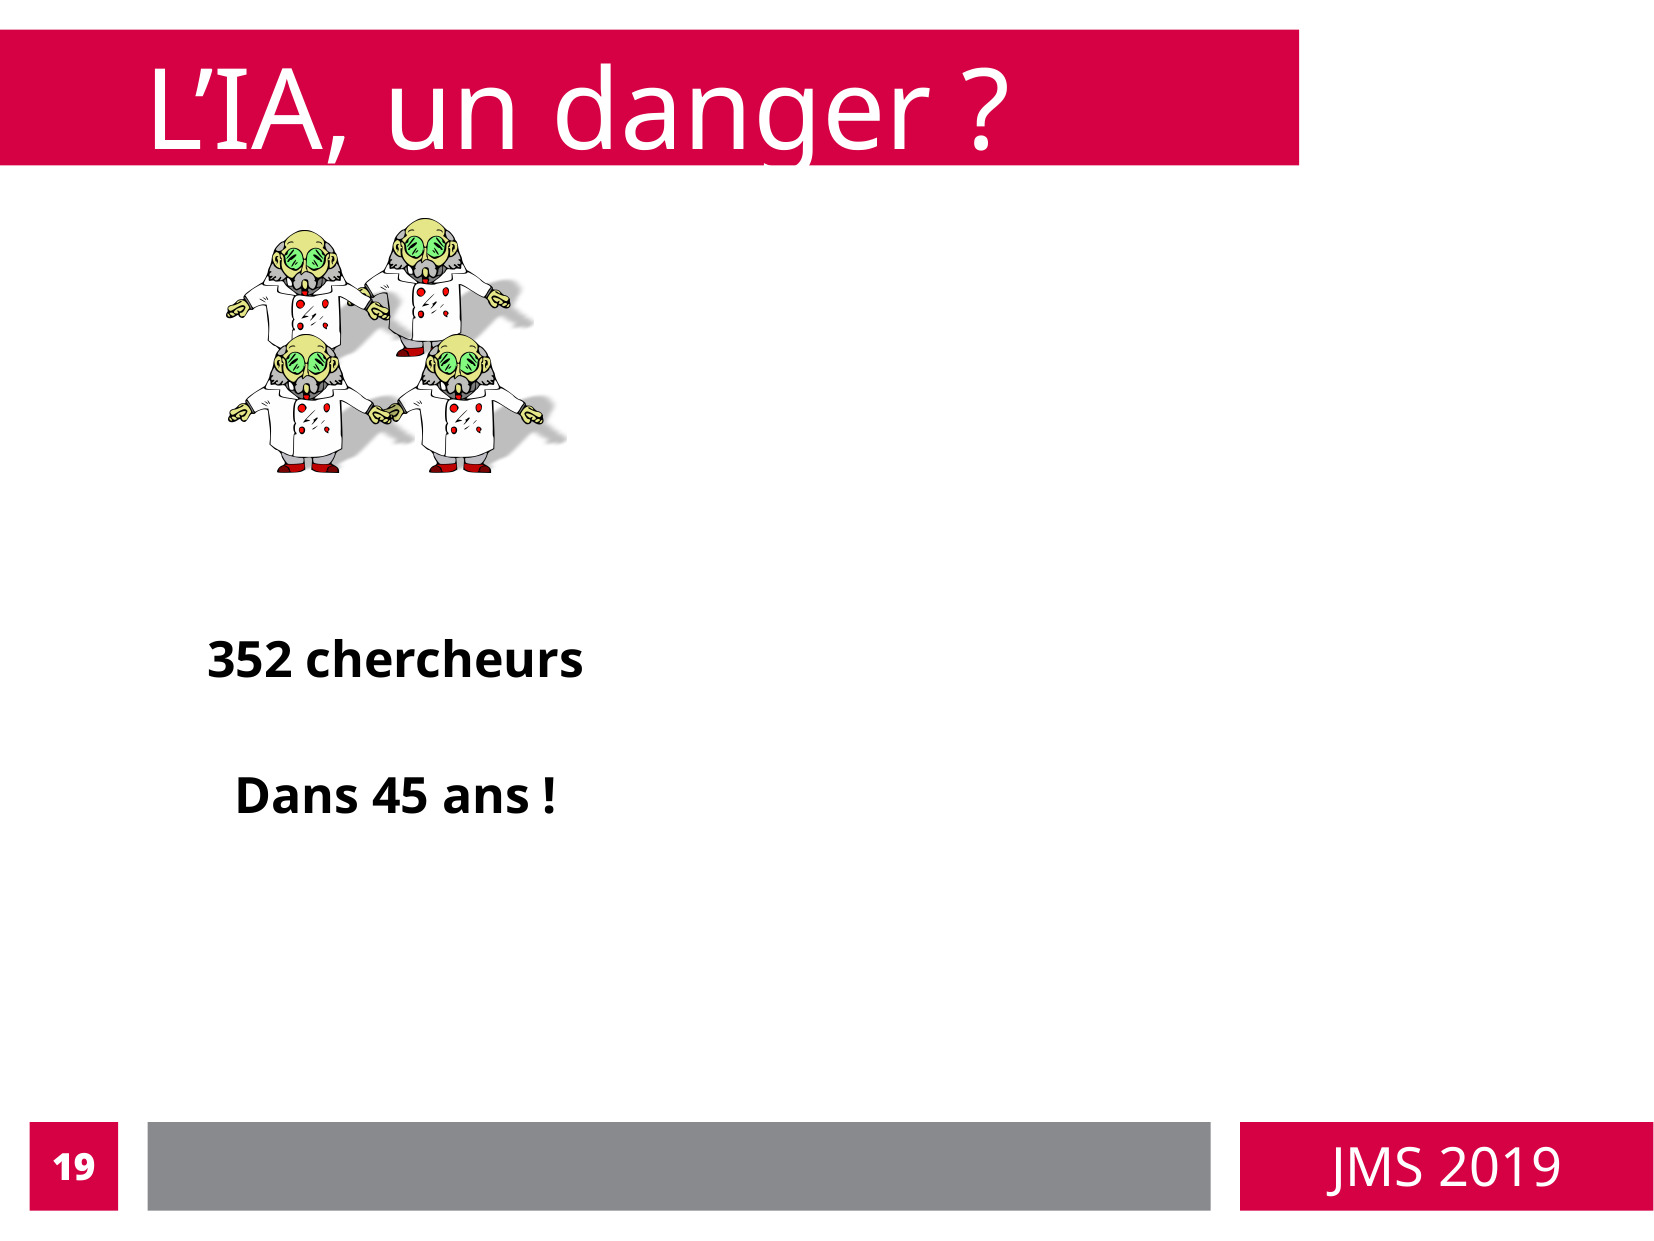

# L’IA, un danger ?
352 chercheurs
Dans 45 ans !
19